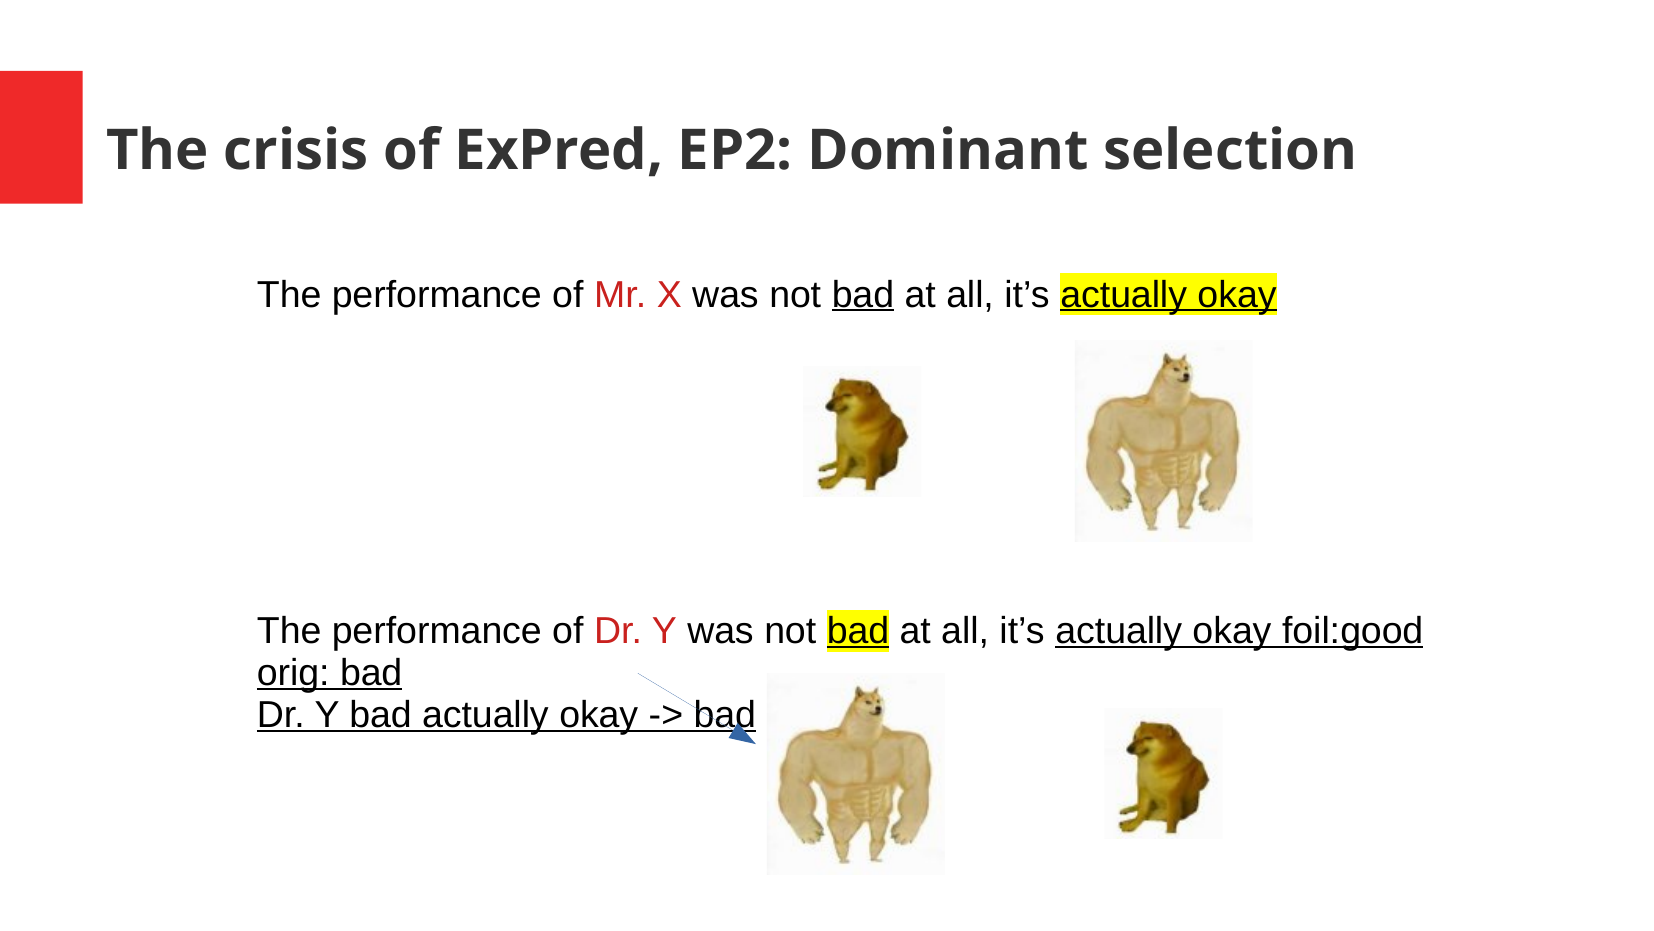

# The crisis of ExPred, EP2: Dominant selection
The performance of Mr. X was not bad at all, it’s actually okay
The performance of Dr. Y was not bad at all, it’s actually okay foil:good
orig: bad
Dr. Y bad actually okay -> bad